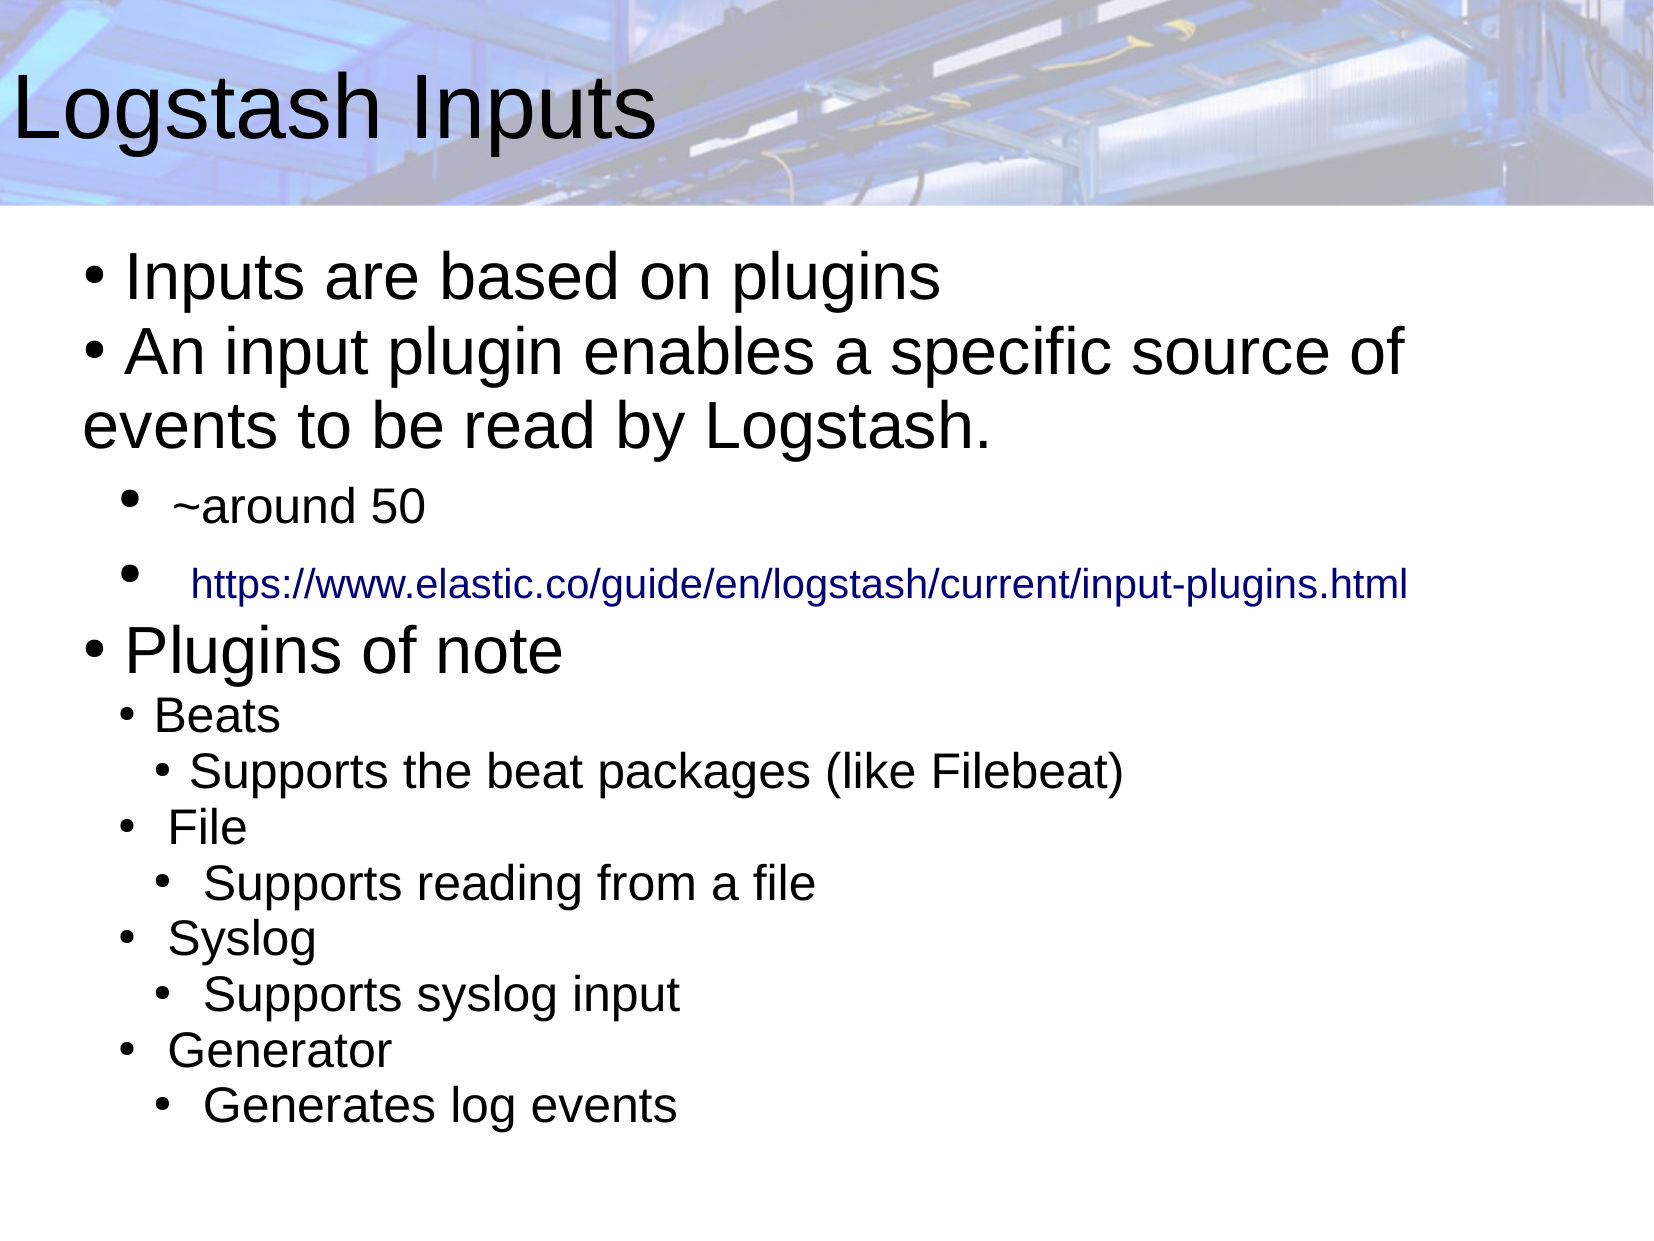

# Logstash Inputs
 Inputs are based on plugins
 An input plugin enables a specific source of events to be read by Logstash.
 ~around 50
 https://www.elastic.co/guide/en/logstash/current/input-plugins.html
 Plugins of note
Beats
Supports the beat packages (like Filebeat)
 File
 Supports reading from a file
 Syslog
 Supports syslog input
 Generator
 Generates log events